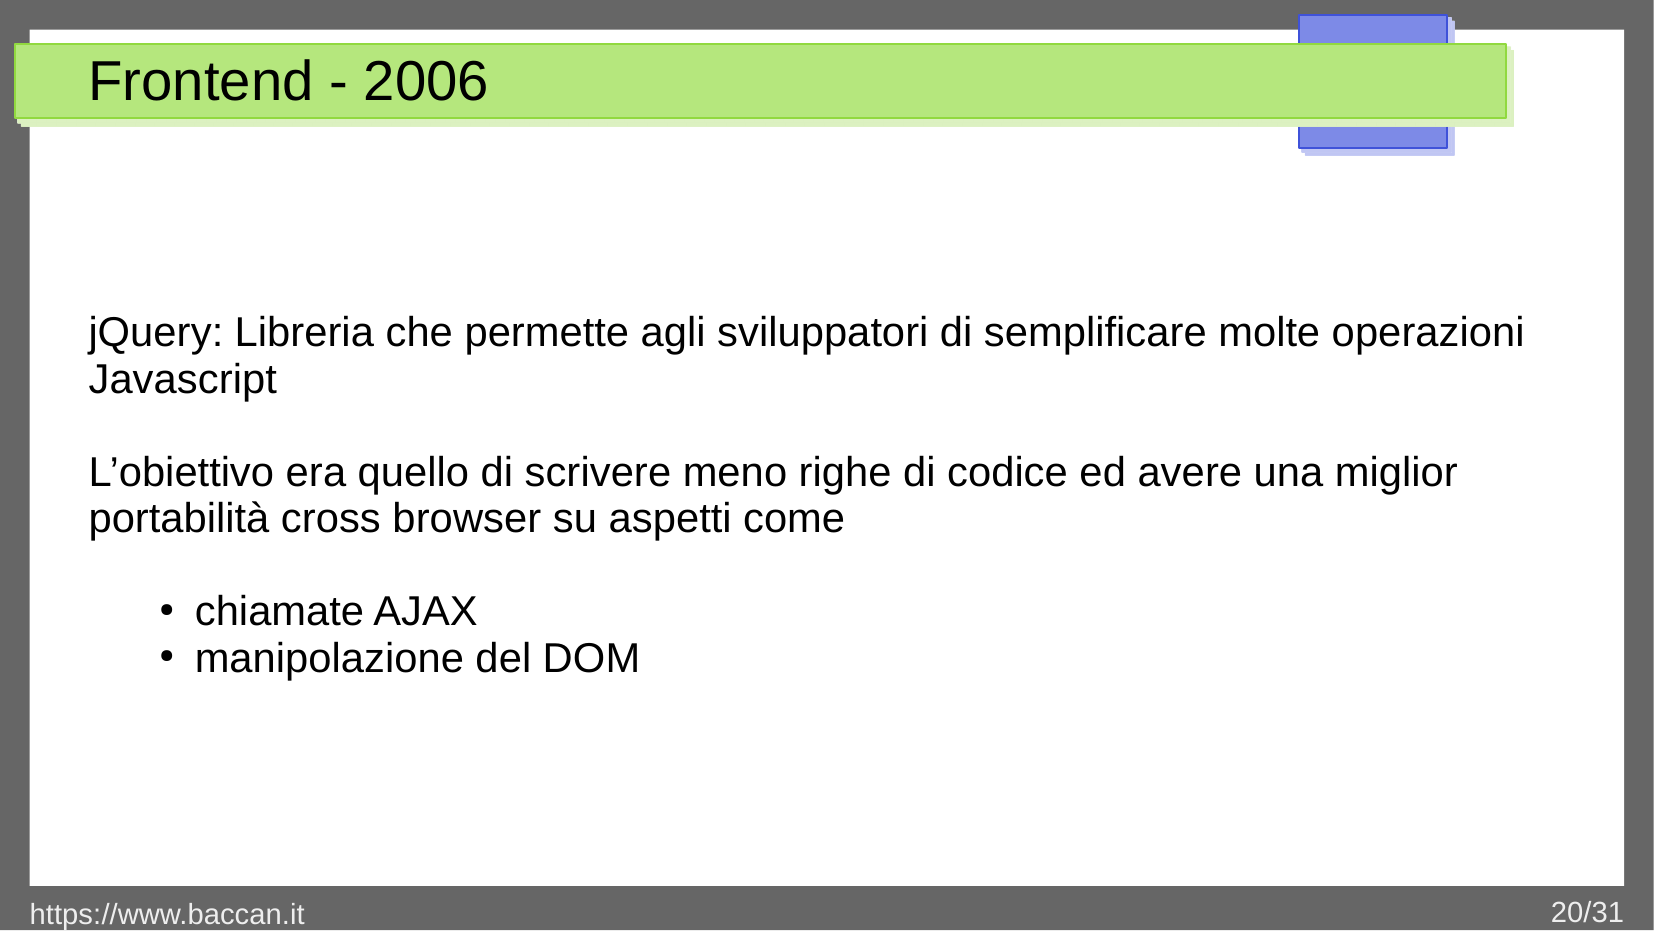

# Frontend - 2006
jQuery: Libreria che permette agli sviluppatori di semplificare molte operazioni Javascript
L’obiettivo era quello di scrivere meno righe di codice ed avere una miglior portabilità cross browser su aspetti come
chiamate AJAX
manipolazione del DOM
20
https://www.baccan.it